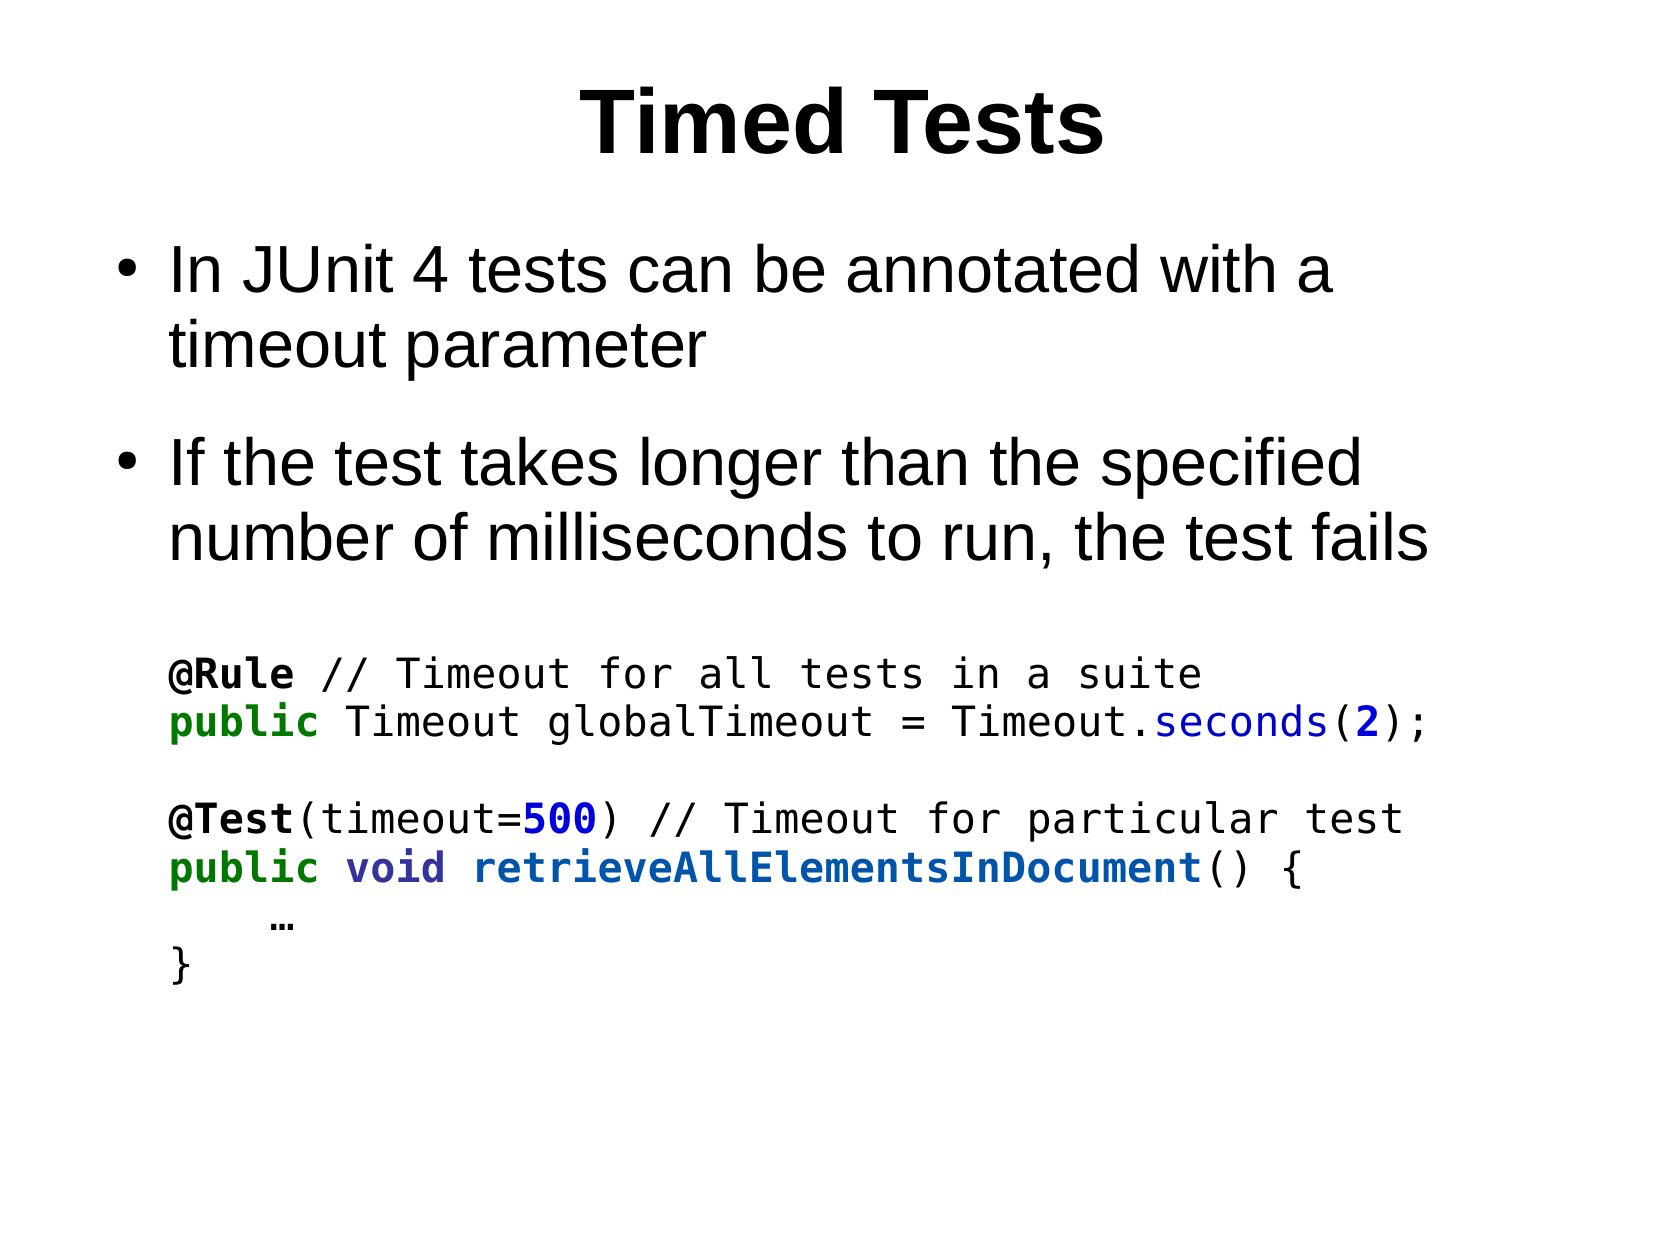

# Timed Tests
In JUnit 4 tests can be annotated with a timeout parameter
If the test takes longer than the specified number of milliseconds to run, the test fails
@Rule // Timeout for all tests in a suite
public Timeout globalTimeout = Timeout.seconds(2);
@Test(timeout=500) // Timeout for particular test
public void retrieveAllElementsInDocument() {
 …
}